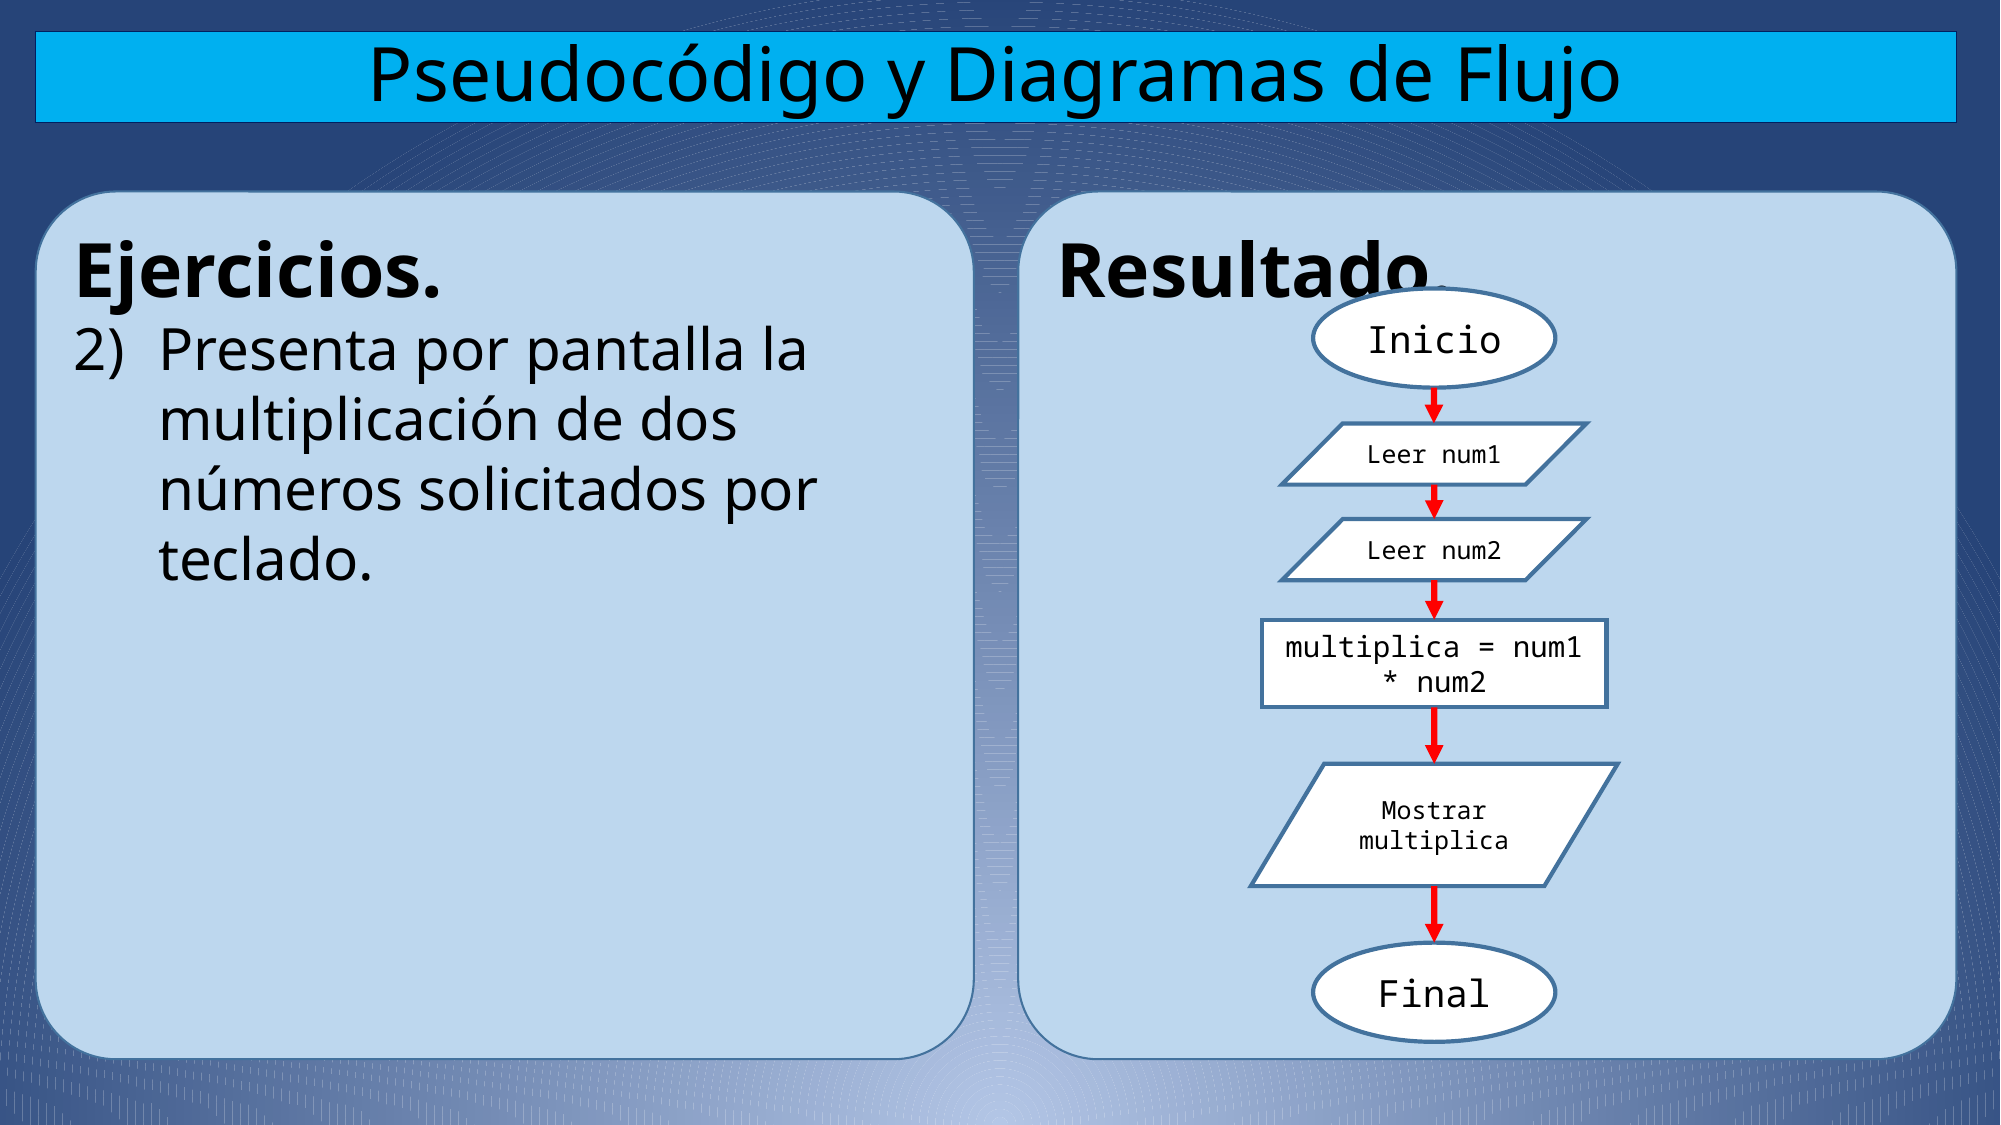

# Pseudocódigo y Diagramas de Flujo
Ejercicios.
Presenta por pantalla la multiplicación de dos números solicitados por teclado.
Resultado.
Inicio
Leer num1
Leer num2
multiplica = num1 * num2
Mostrar multiplica
Final